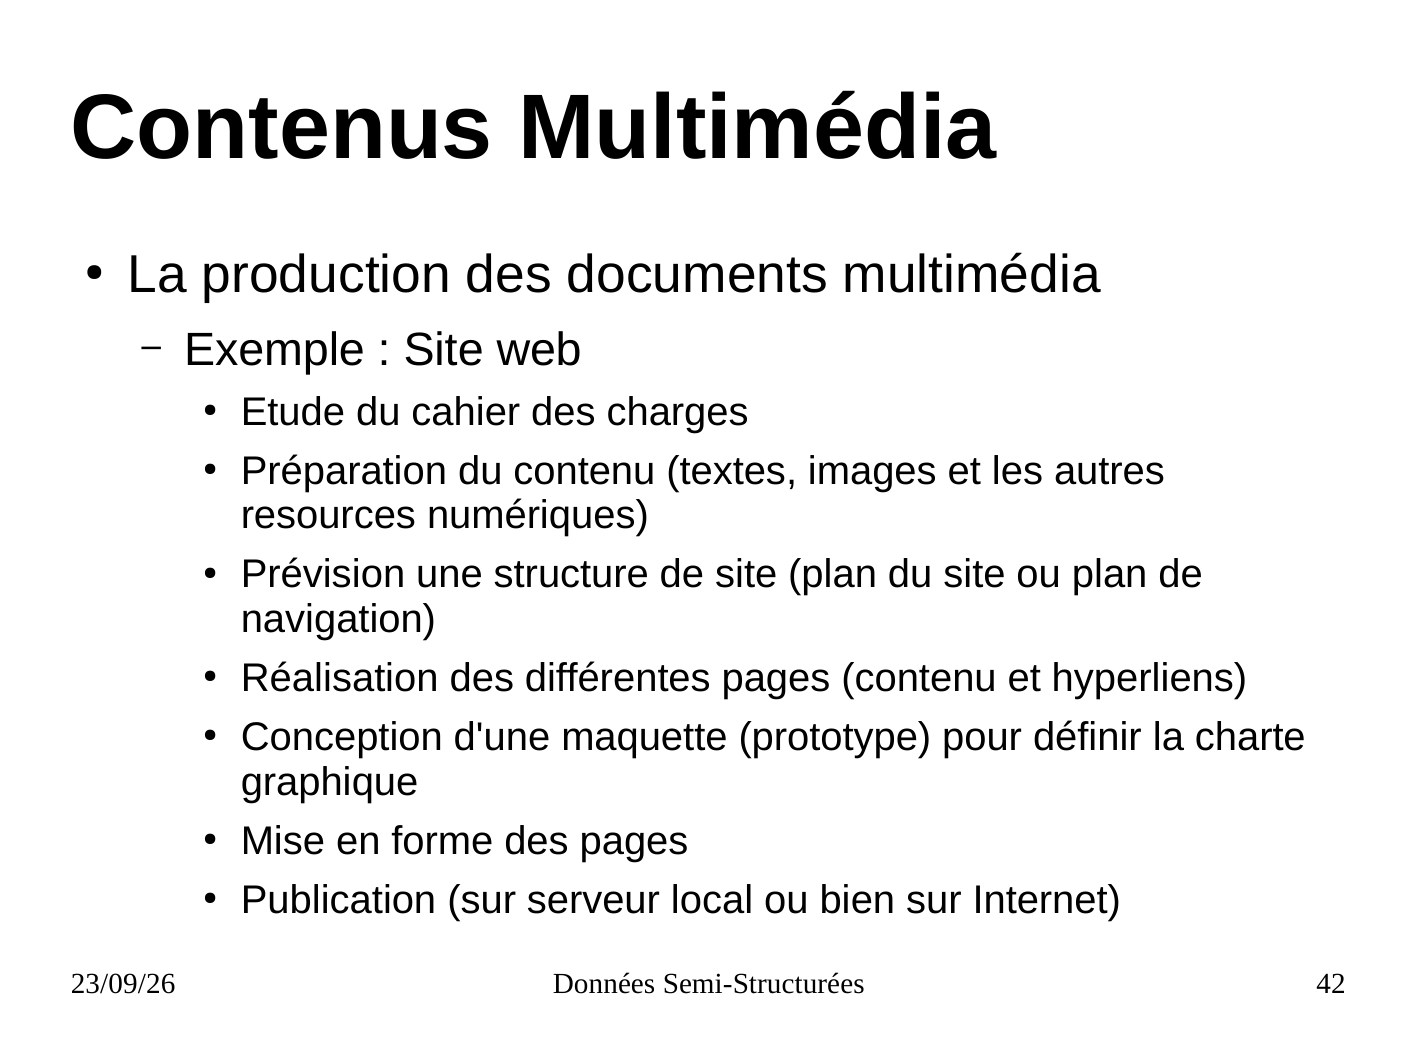

# Contenus Multimédia
La production des documents multimédia
Exemple : Site web
Etude du cahier des charges
Préparation du contenu (textes, images et les autres resources numériques)
Prévision une structure de site (plan du site ou plan de navigation)
Réalisation des différentes pages (contenu et hyperliens)
Conception d'une maquette (prototype) pour définir la charte graphique
Mise en forme des pages
Publication (sur serveur local ou bien sur Internet)
Données Semi-Structurées
42